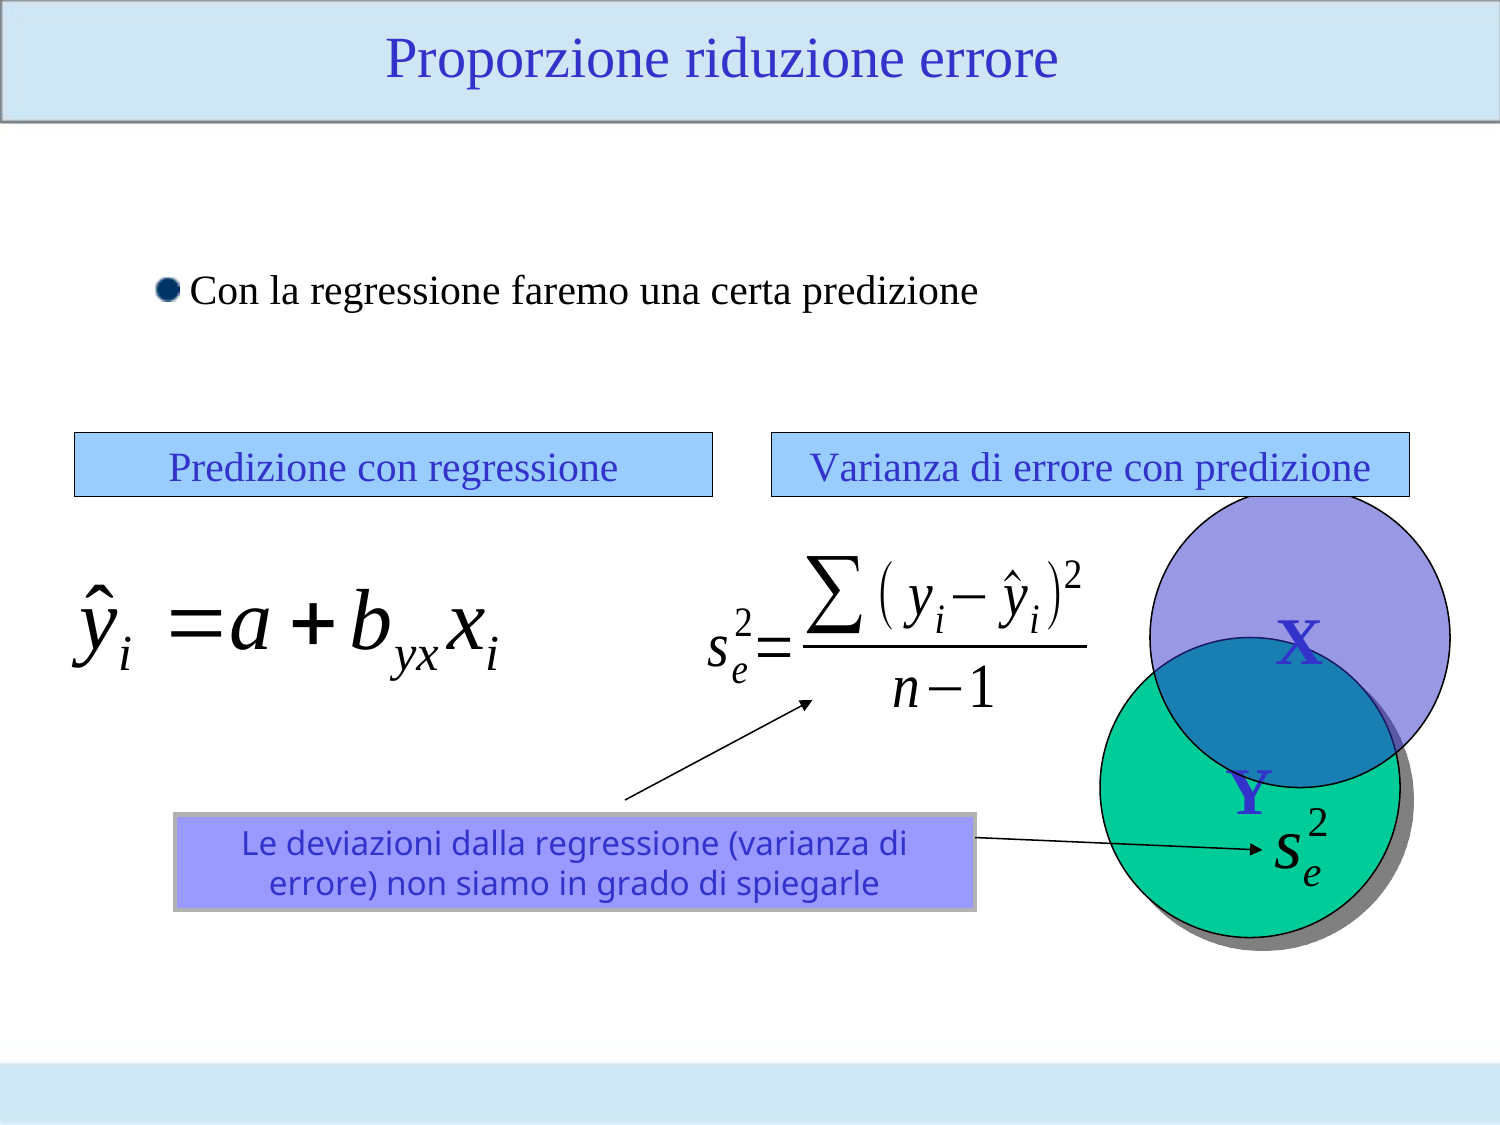

# Proporzione riduzione errore
 Con la regressione faremo una certa predizione
Predizione con regressione
Varianza di errore con predizione
X
Y
Le deviazioni dalla regressione (varianza di errore) non siamo in grado di spiegarle
71